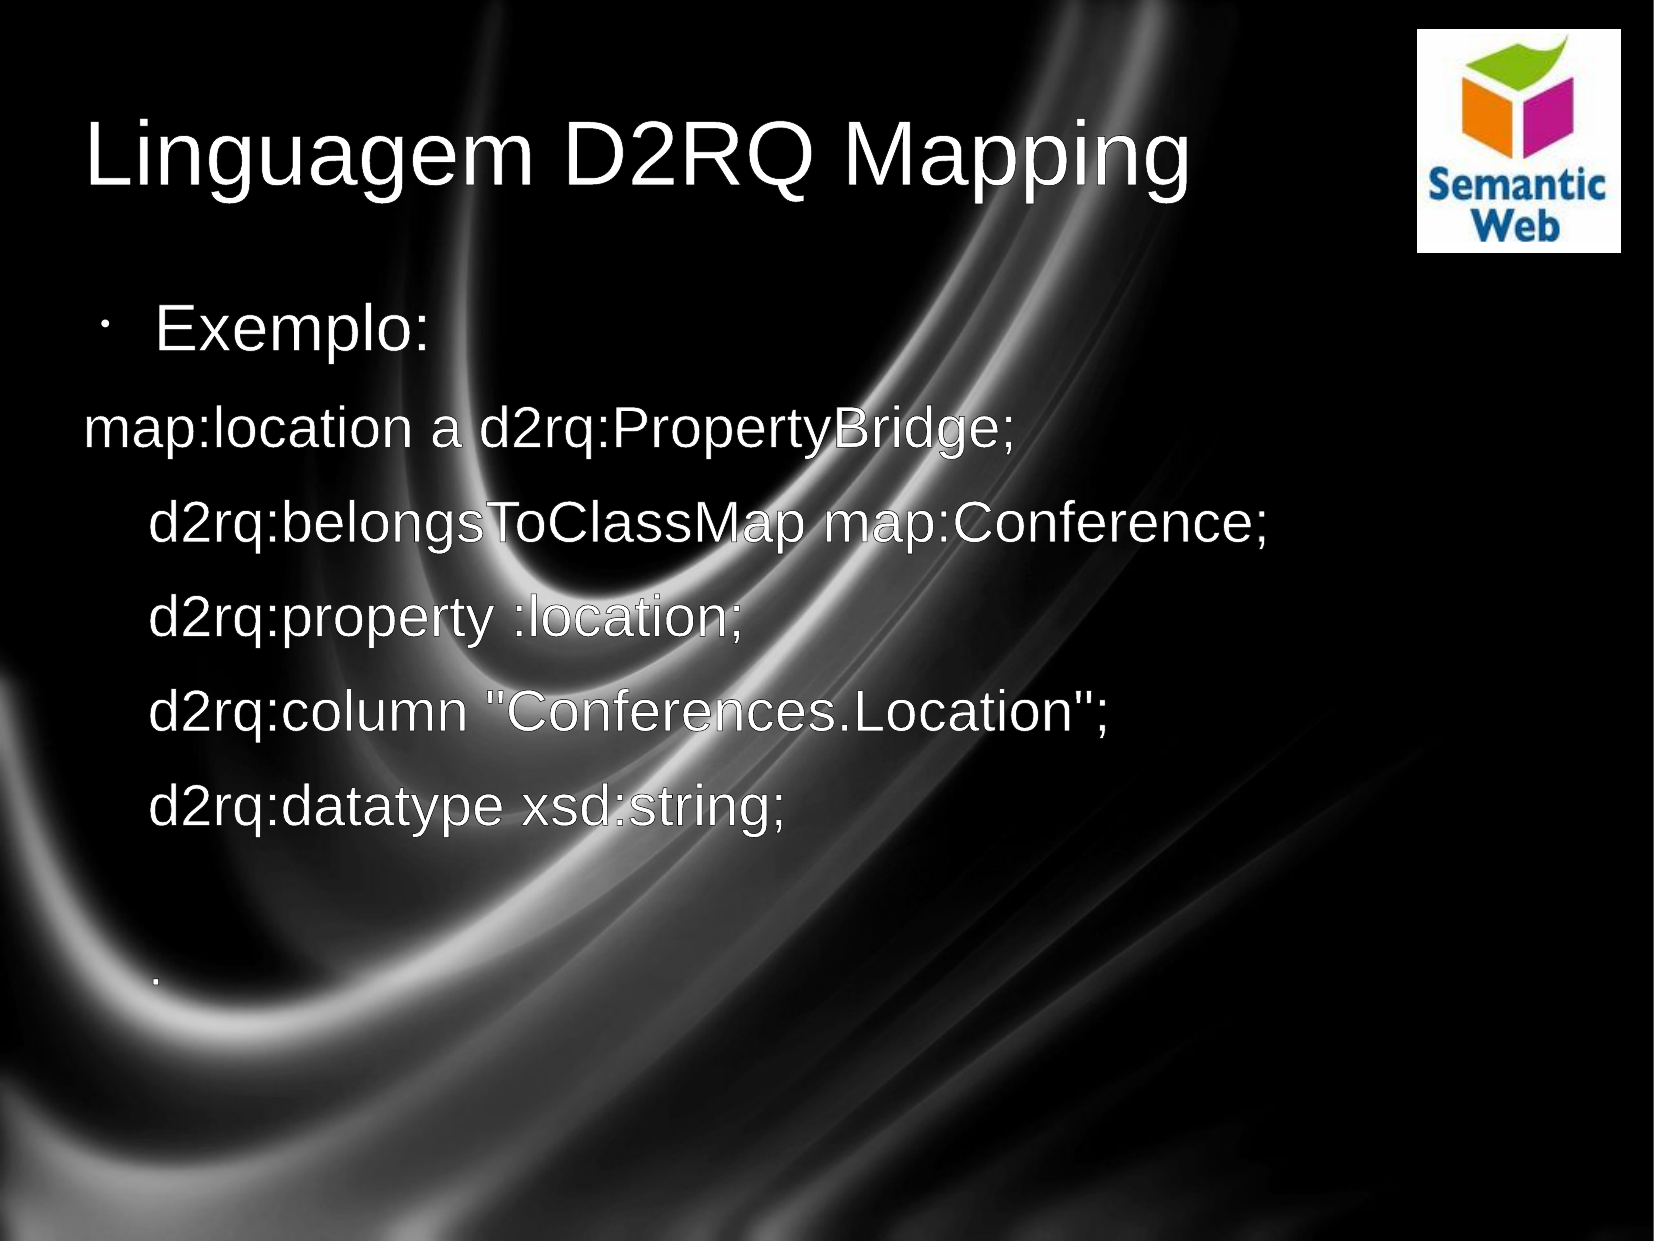

# Linguagem D2RQ Mapping
Exemplo:
map:location a d2rq:PropertyBridge;
 d2rq:belongsToClassMap map:Conference;
 d2rq:property :location;
 d2rq:column "Conferences.Location";
 d2rq:datatype xsd:string;
 .